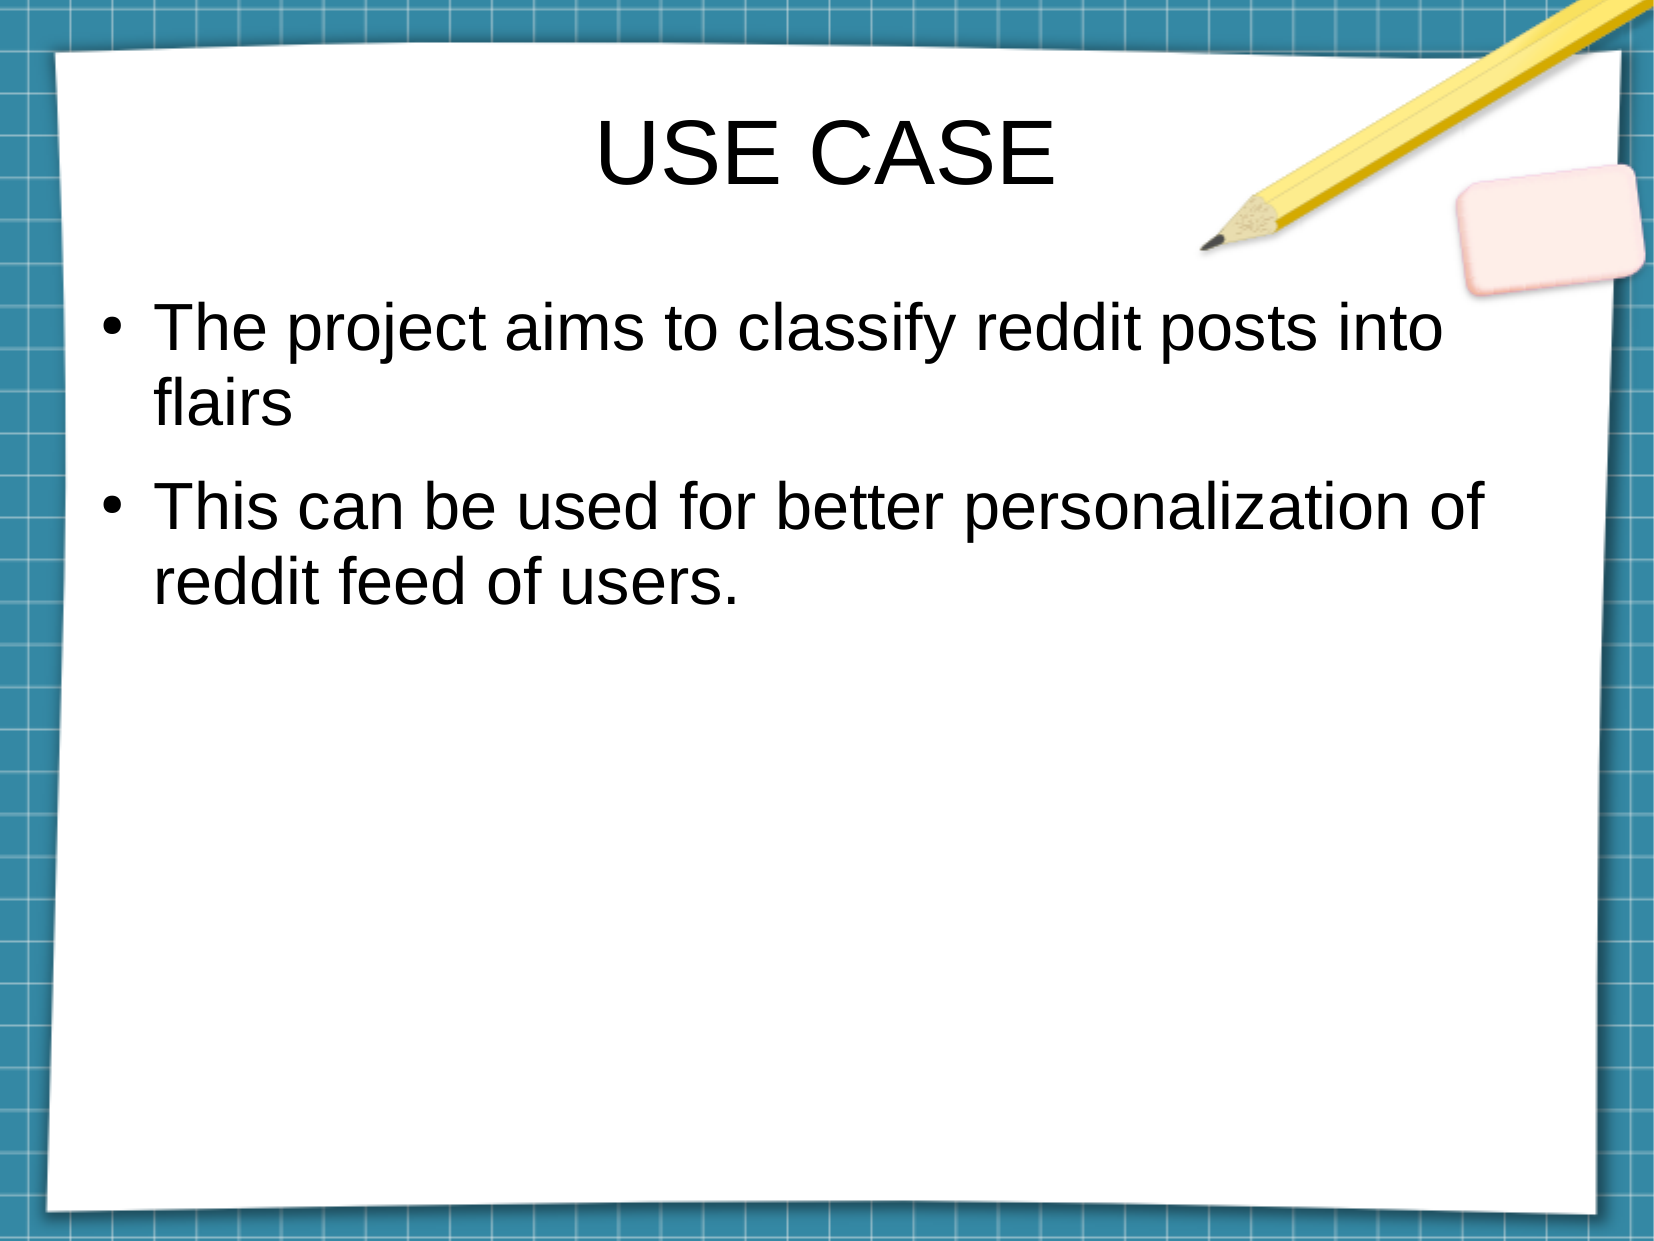

# USE CASE
The project aims to classify reddit posts into flairs
This can be used for better personalization of reddit feed of users.